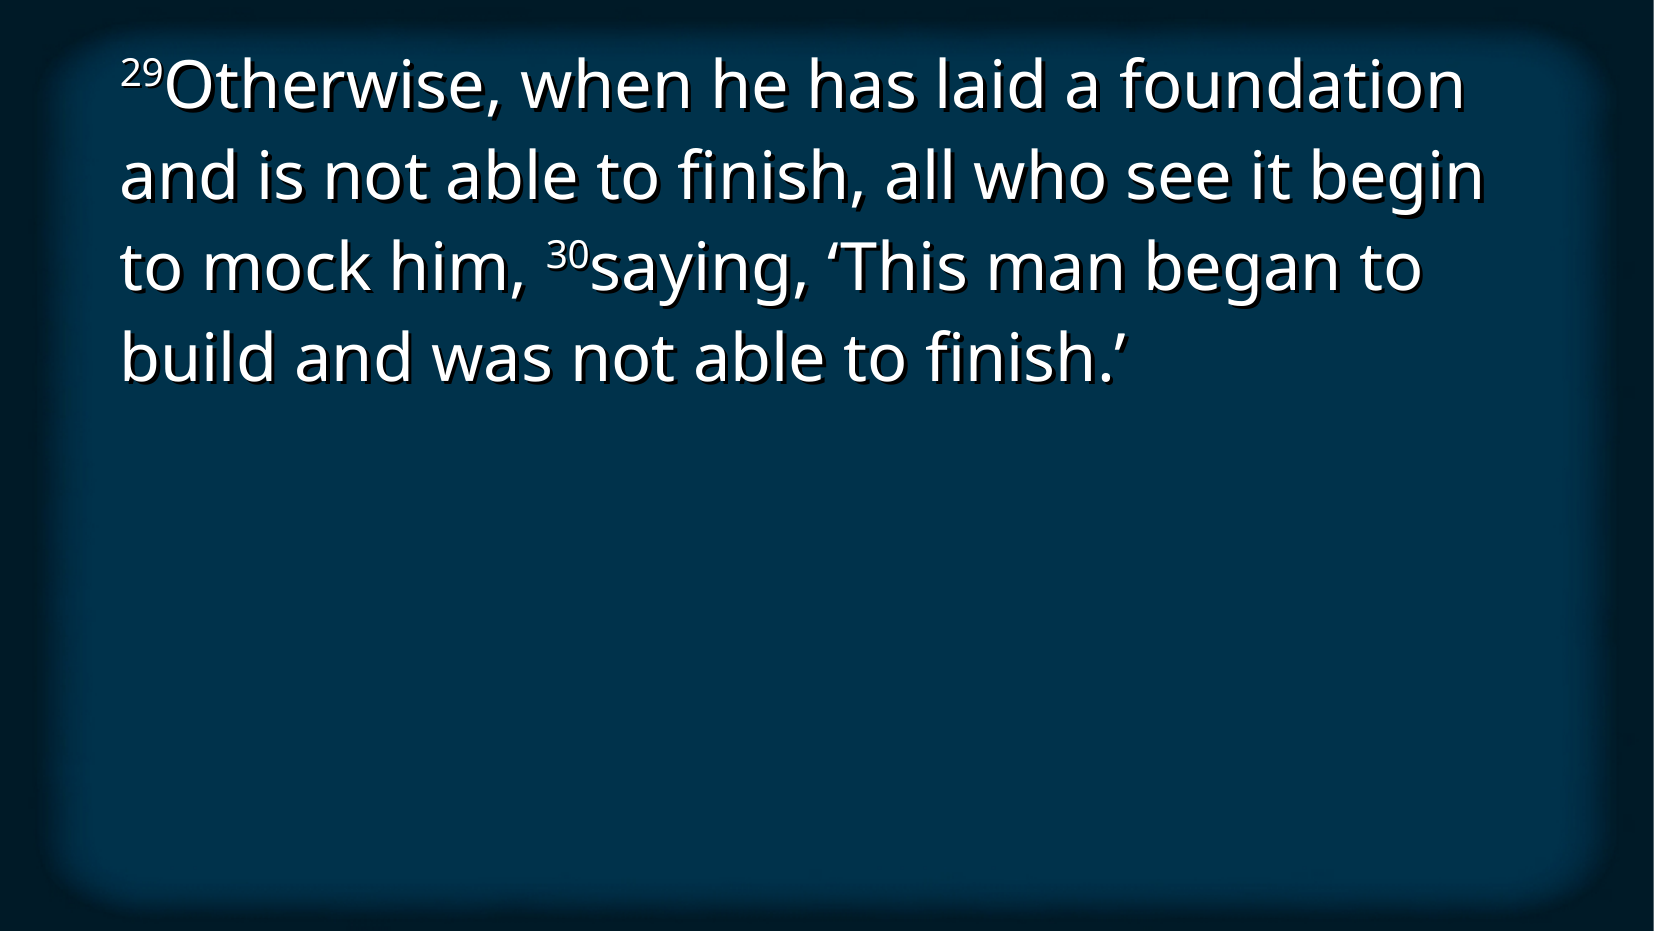

29Otherwise, when he has laid a foundation and is not able to finish, all who see it begin to mock him, 30saying, ‘This man began to build and was not able to finish.’